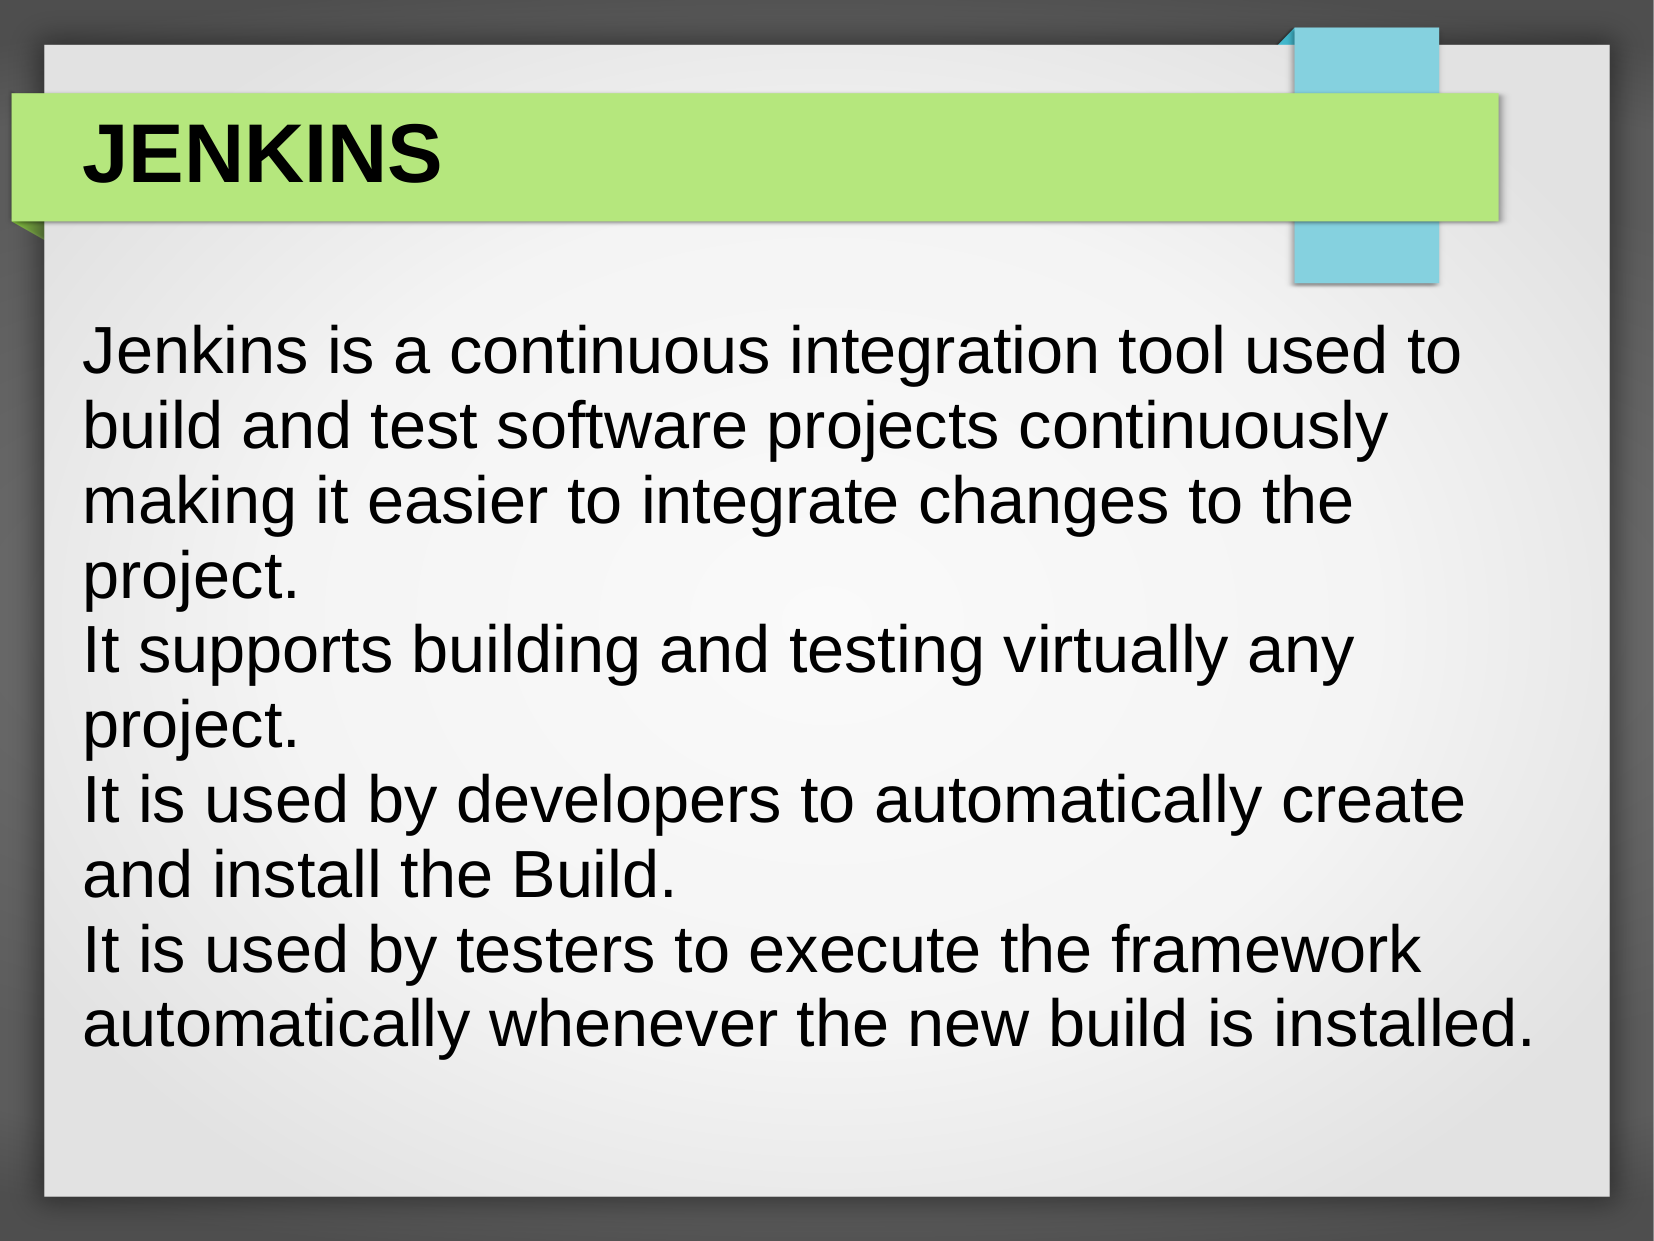

# JENKINS
Jenkins is a continuous integration tool used to build and test software projects continuously making it easier to integrate changes to the project.
It supports building and testing virtually any project.
It is used by developers to automatically create and install the Build.
It is used by testers to execute the framework automatically whenever the new build is installed.